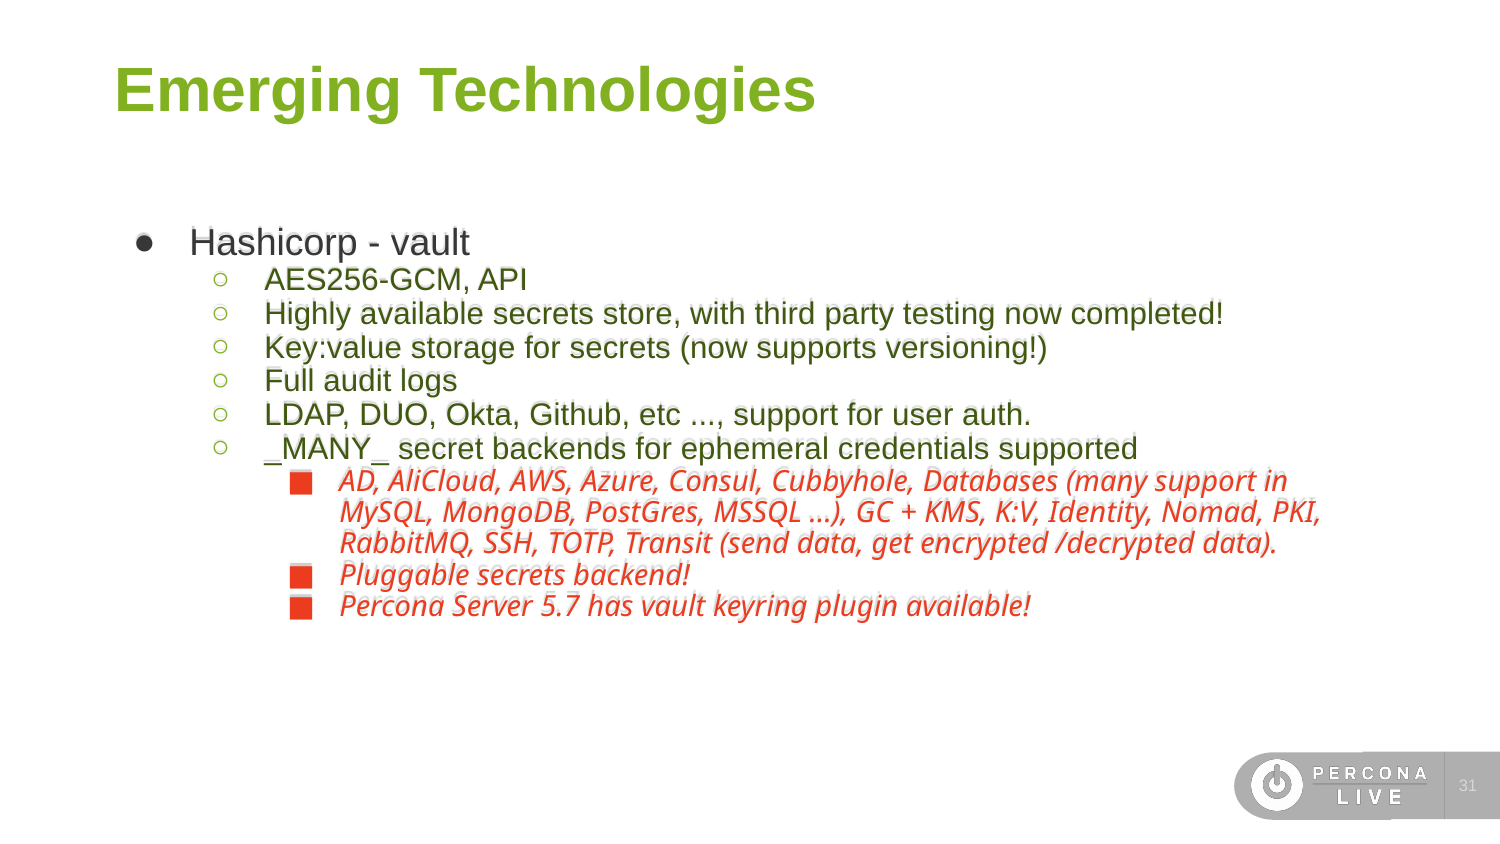

# Emerging Technologies
Hashicorp - vault
AES256-GCM, API
Highly available secrets store, with third party testing now completed!
Key:value storage for secrets (now supports versioning!)
Full audit logs
LDAP, DUO, Okta, Github, etc ..., support for user auth.
_MANY_ secret backends for ephemeral credentials supported
AD, AliCloud, AWS, Azure, Consul, Cubbyhole, Databases (many support in MySQL, MongoDB, PostGres, MSSQL ...), GC + KMS, K:V, Identity, Nomad, PKI, RabbitMQ, SSH, TOTP, Transit (send data, get encrypted /decrypted data).
Pluggable secrets backend!
Percona Server 5.7 has vault keyring plugin available!